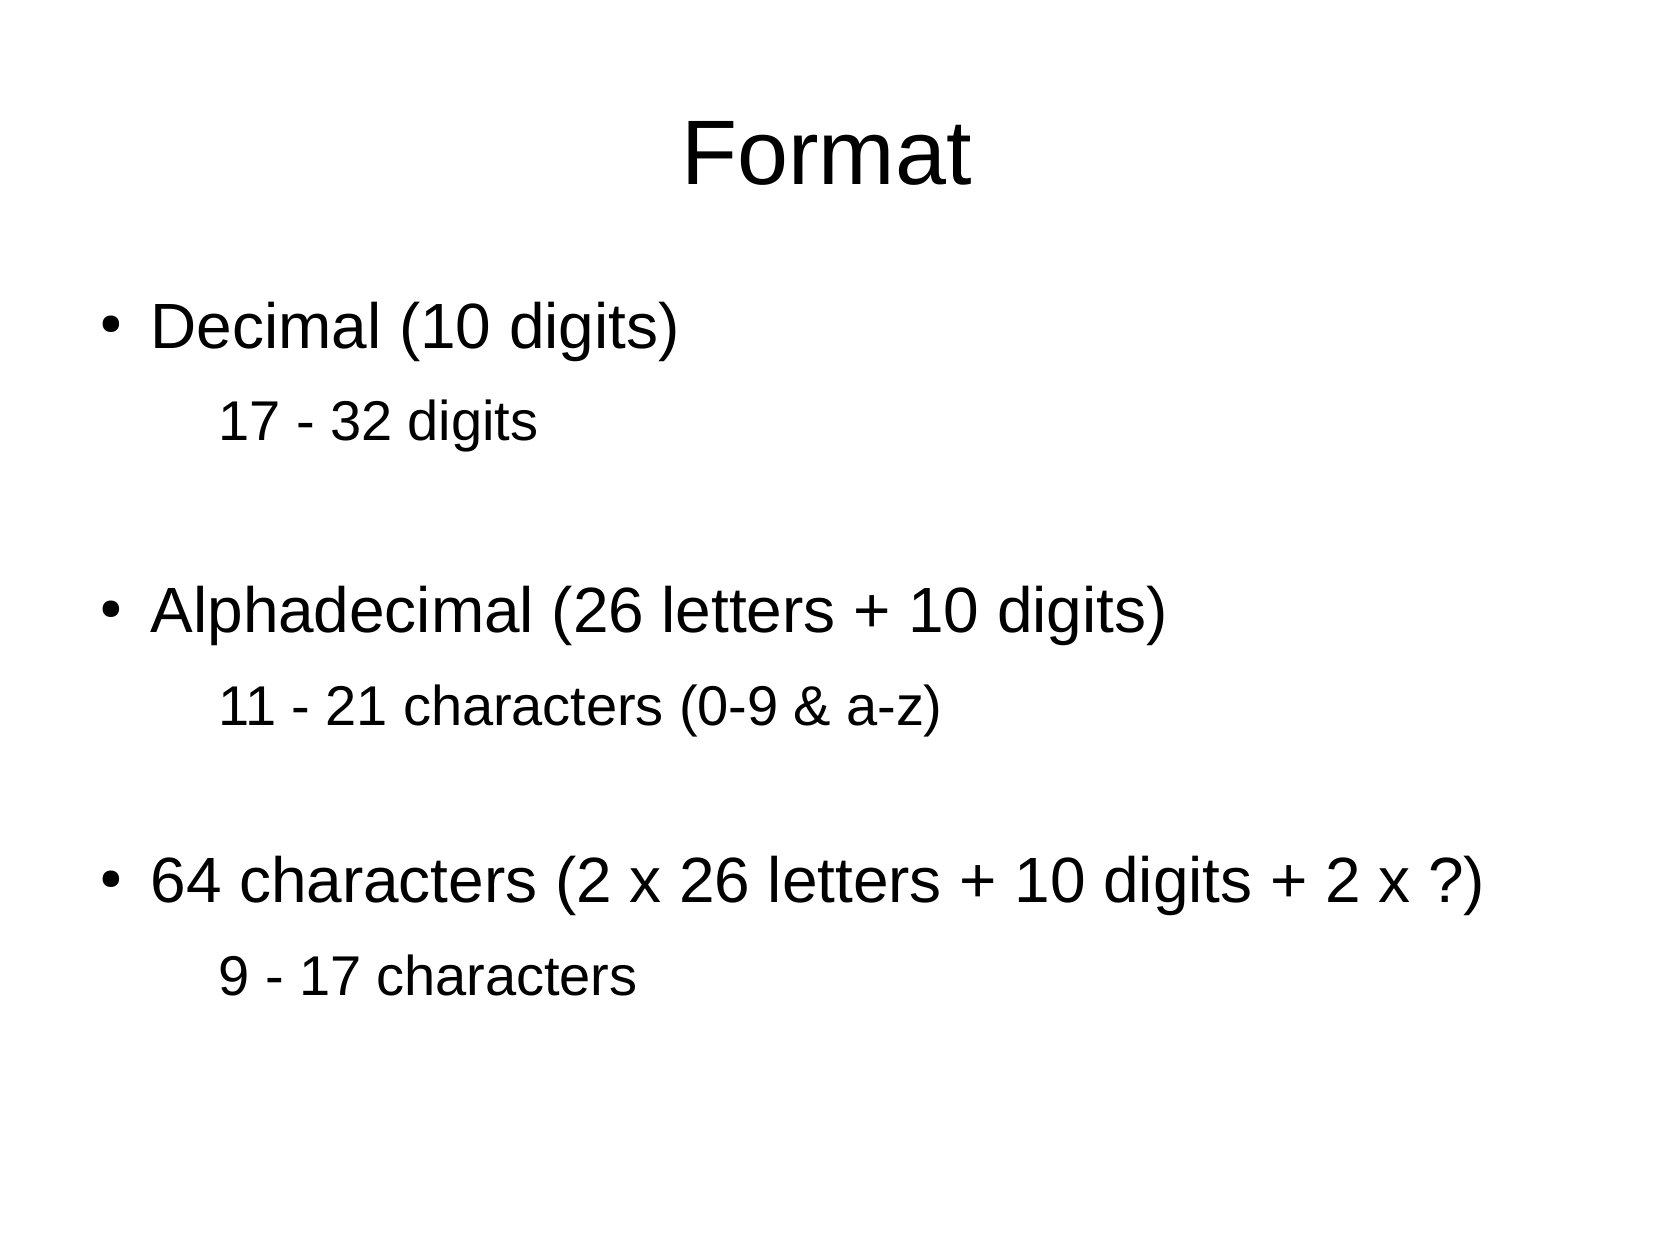

# Format
Decimal (10 digits)
17 - 32 digits
Alphadecimal (26 letters + 10 digits)
11 - 21 characters (0-9 & a-z)
64 characters (2 x 26 letters + 10 digits + 2 x ?)
9 - 17 characters